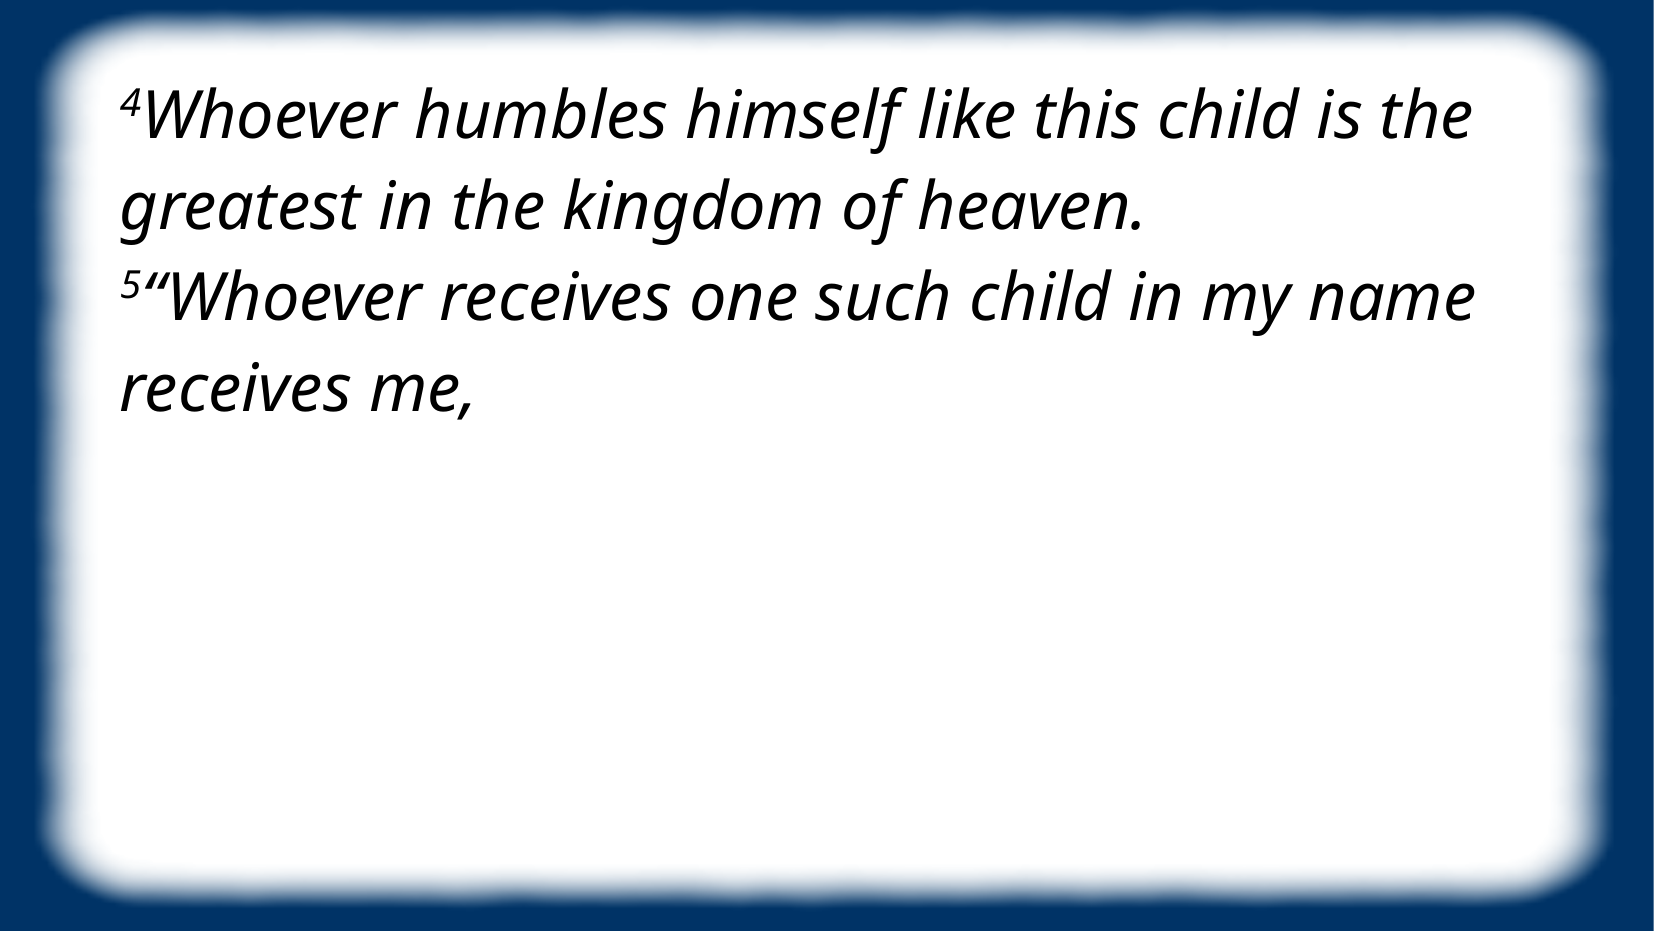

4Whoever humbles himself like this child is the greatest in the kingdom of heaven.
5“Whoever receives one such child in my name receives me,